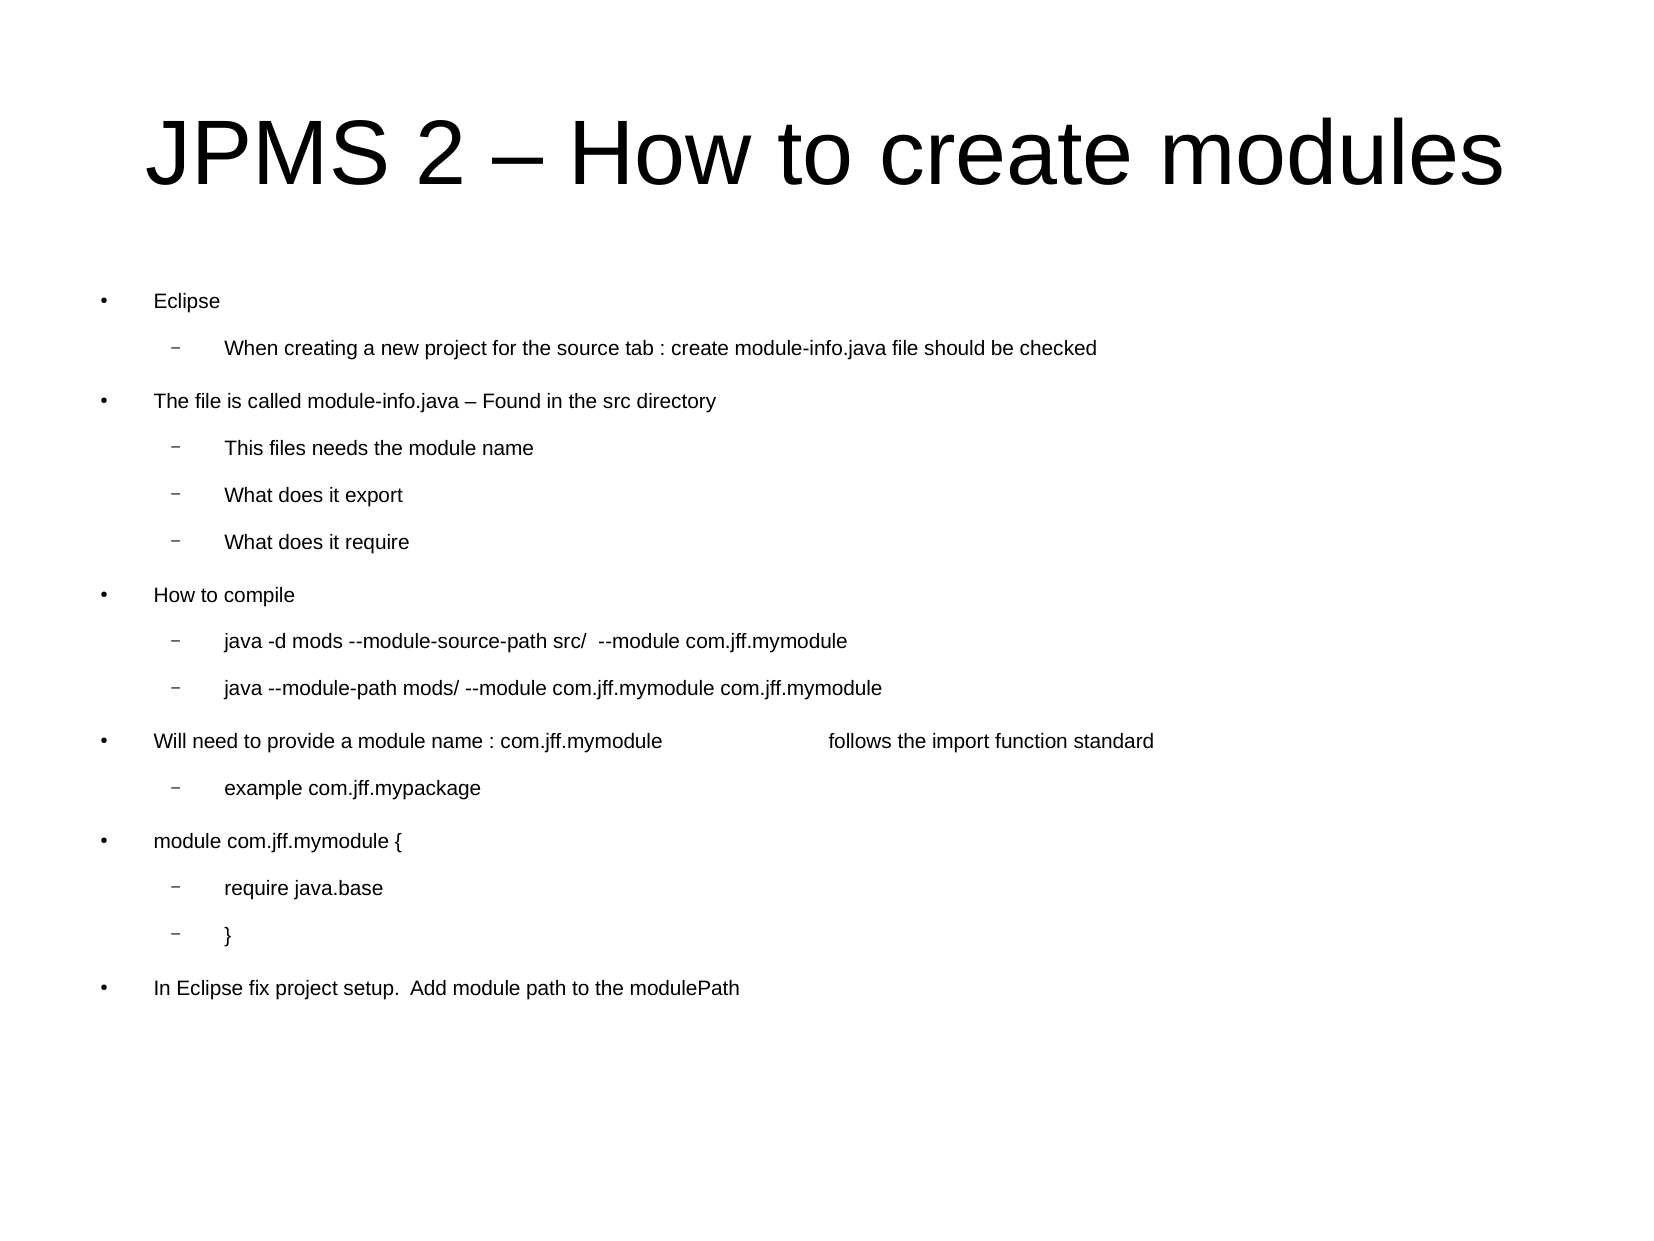

# JPMS 2 – How to create modules
Eclipse
When creating a new project for the source tab : create module-info.java file should be checked
The file is called module-info.java – Found in the src directory
This files needs the module name
What does it export
What does it require
How to compile
java -d mods --module-source-path src/ --module com.jff.mymodule
java --module-path mods/ --module com.jff.mymodule com.jff.mymodule
Will need to provide a module name : com.jff.mymodule			follows the import function standard
example com.jff.mypackage
module com.jff.mymodule {
require java.base
}
In Eclipse fix project setup. Add module path to the modulePath